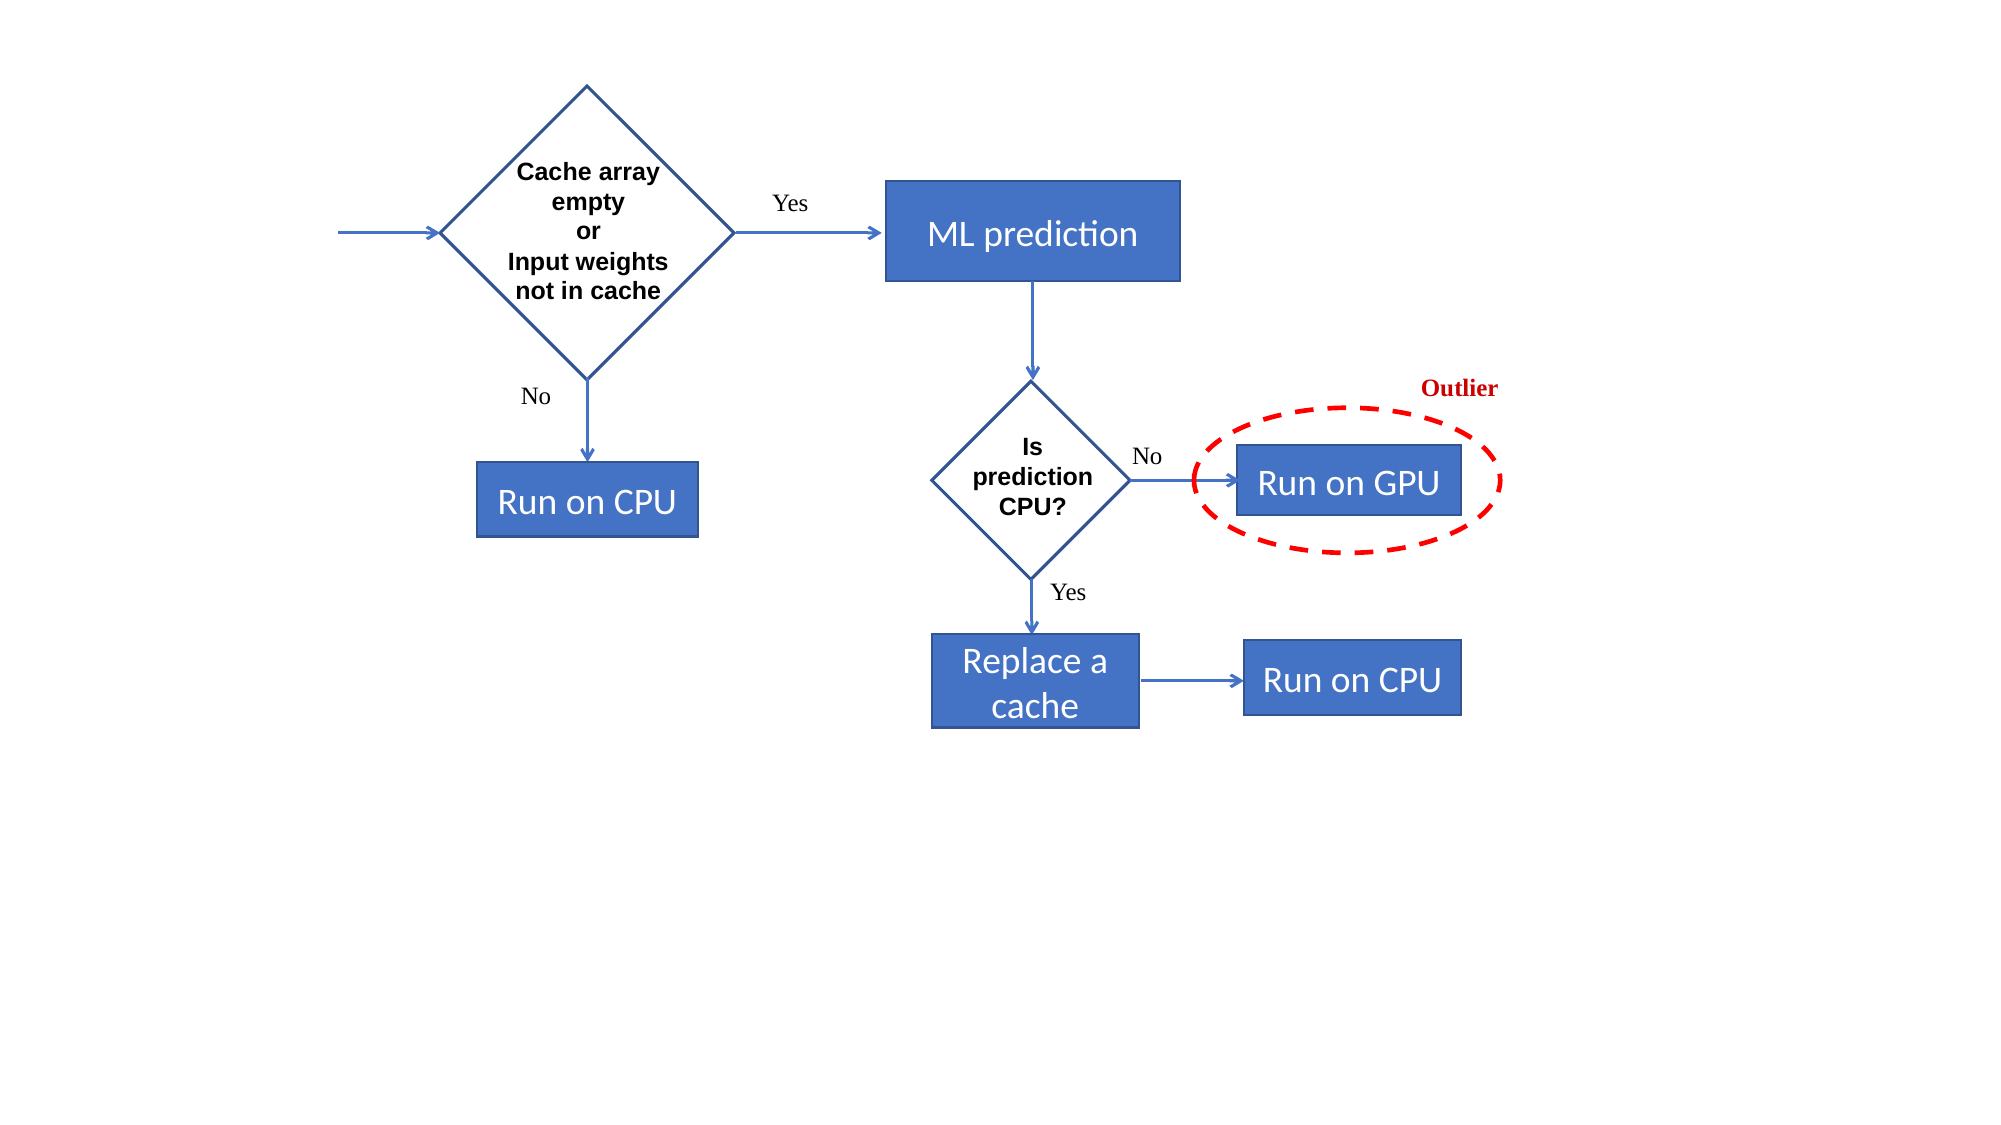

Cache array empty
or
Input weights not in cache
Yes
ML prediction
Outlier
No
Is prediction CPU?
No
Run on GPU
Run on CPU
Yes
Replace a cache
Run on CPU